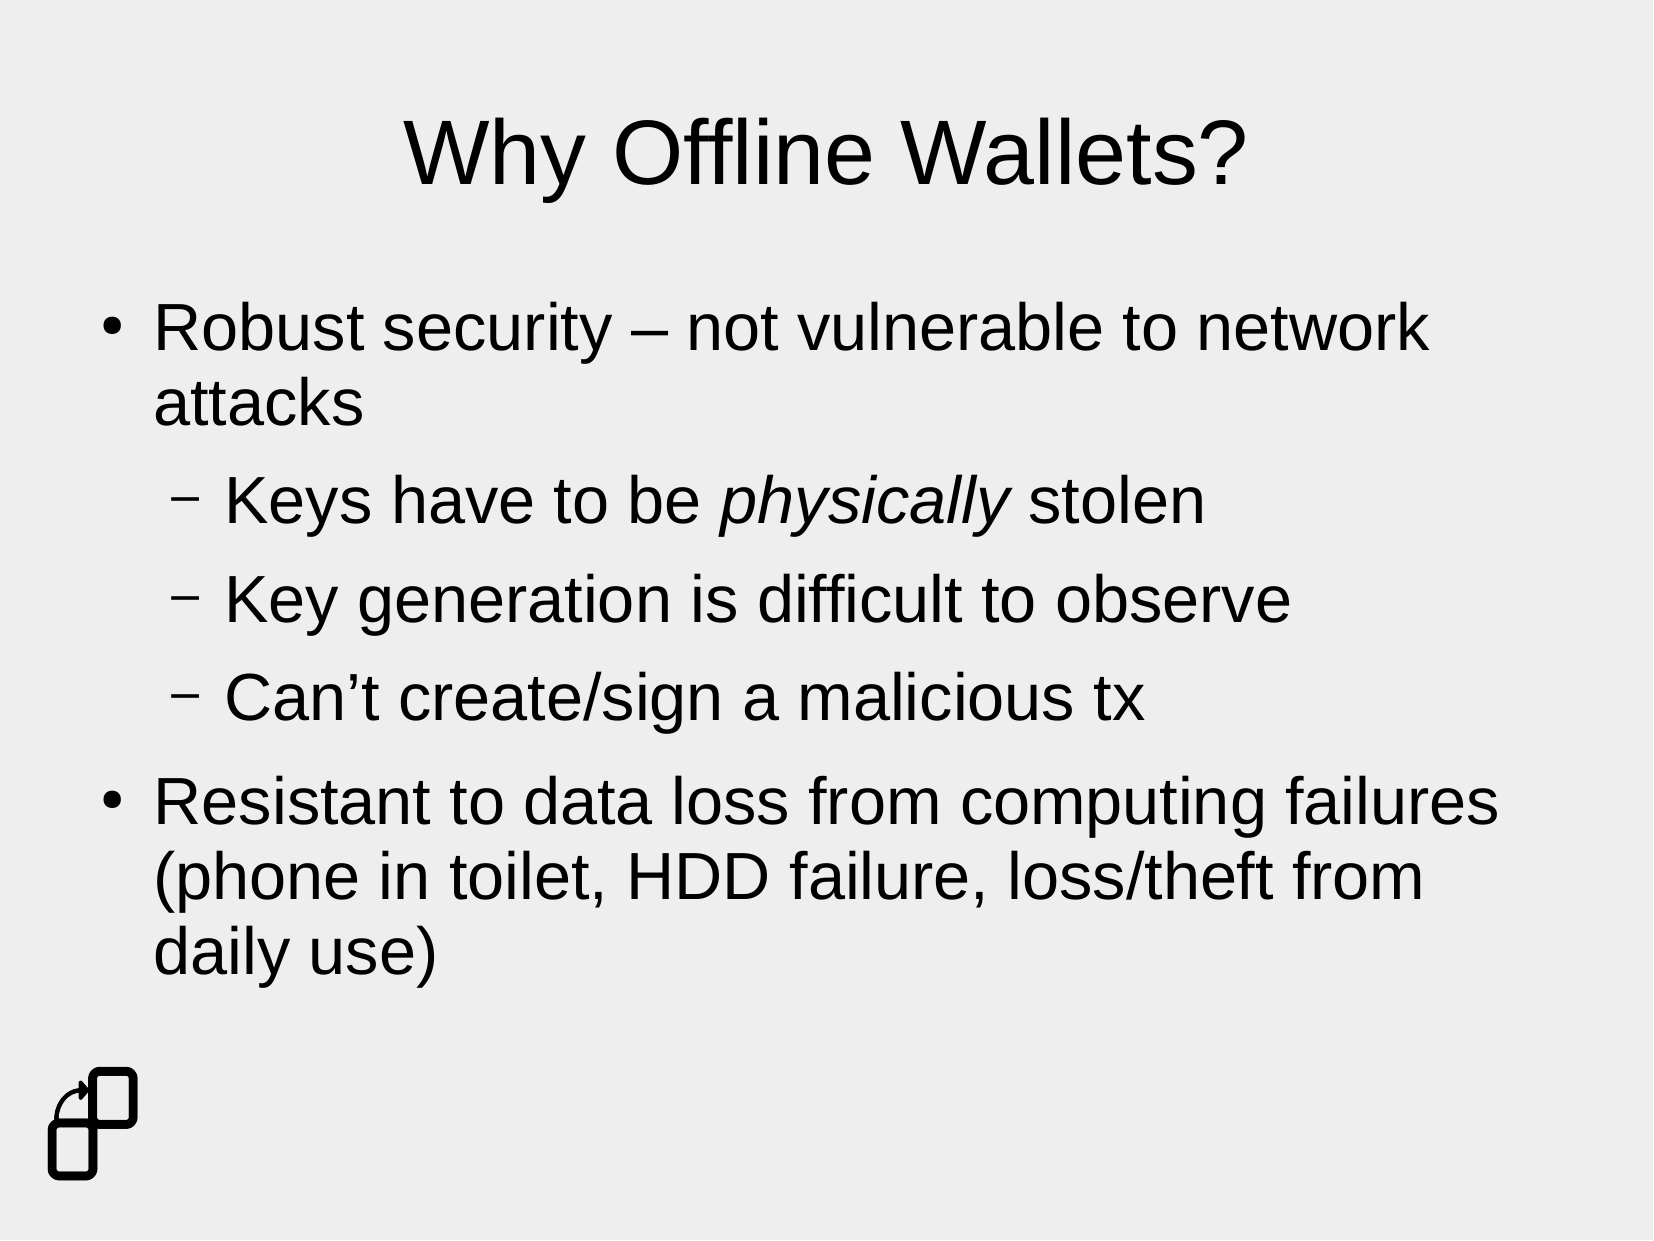

# Why Offline Wallets?
Robust security – not vulnerable to network attacks
Keys have to be physically stolen
Key generation is difficult to observe
Can’t create/sign a malicious tx
Resistant to data loss from computing failures (phone in toilet, HDD failure, loss/theft from daily use)